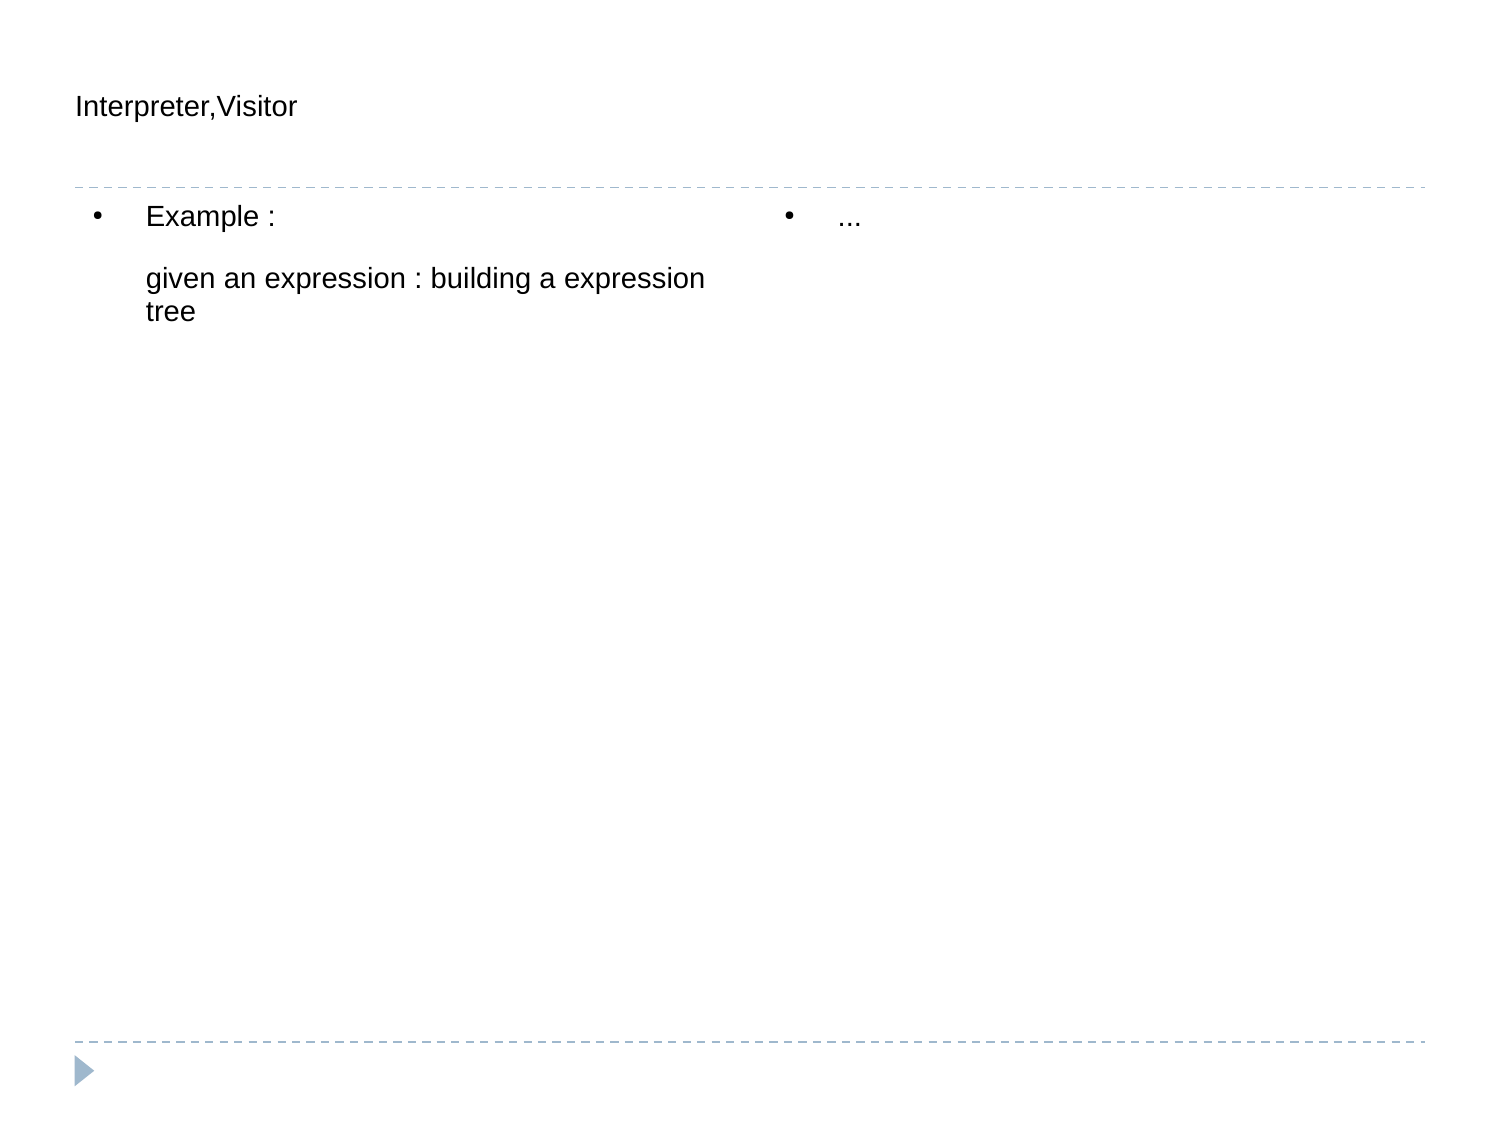

# Interpreter,Visitor
Example :
given an expression : building a expression tree
...